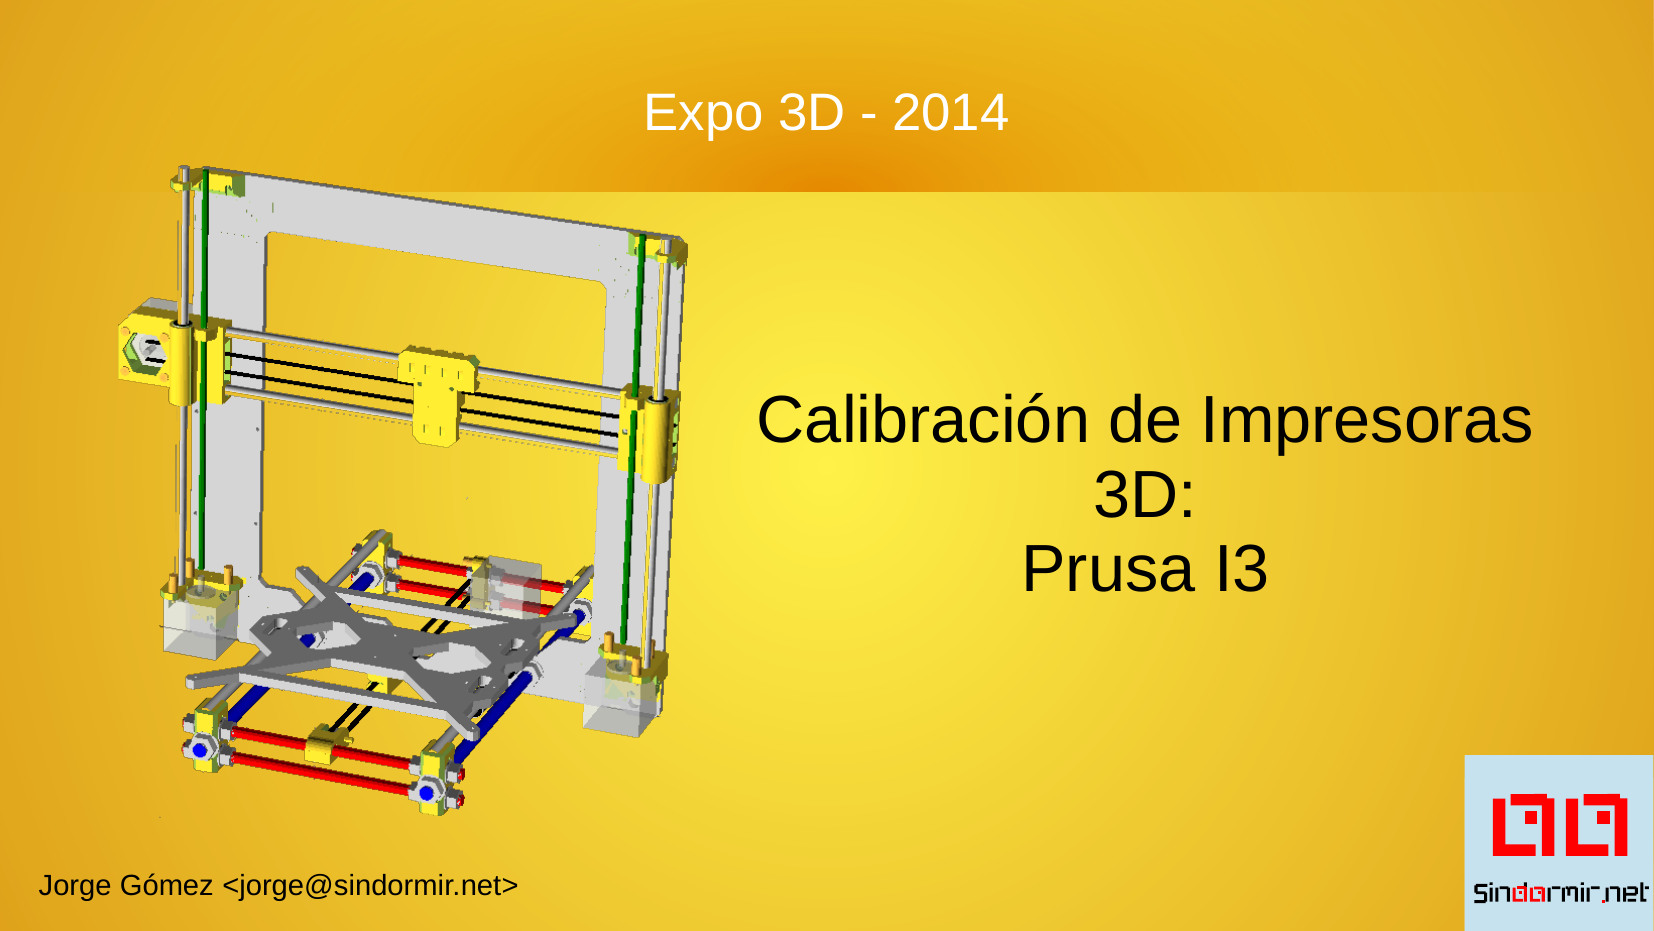

# Expo 3D - 2014
Calibración de Impresoras 3D:
Prusa I3
Jorge Gómez <jorge@sindormir.net>